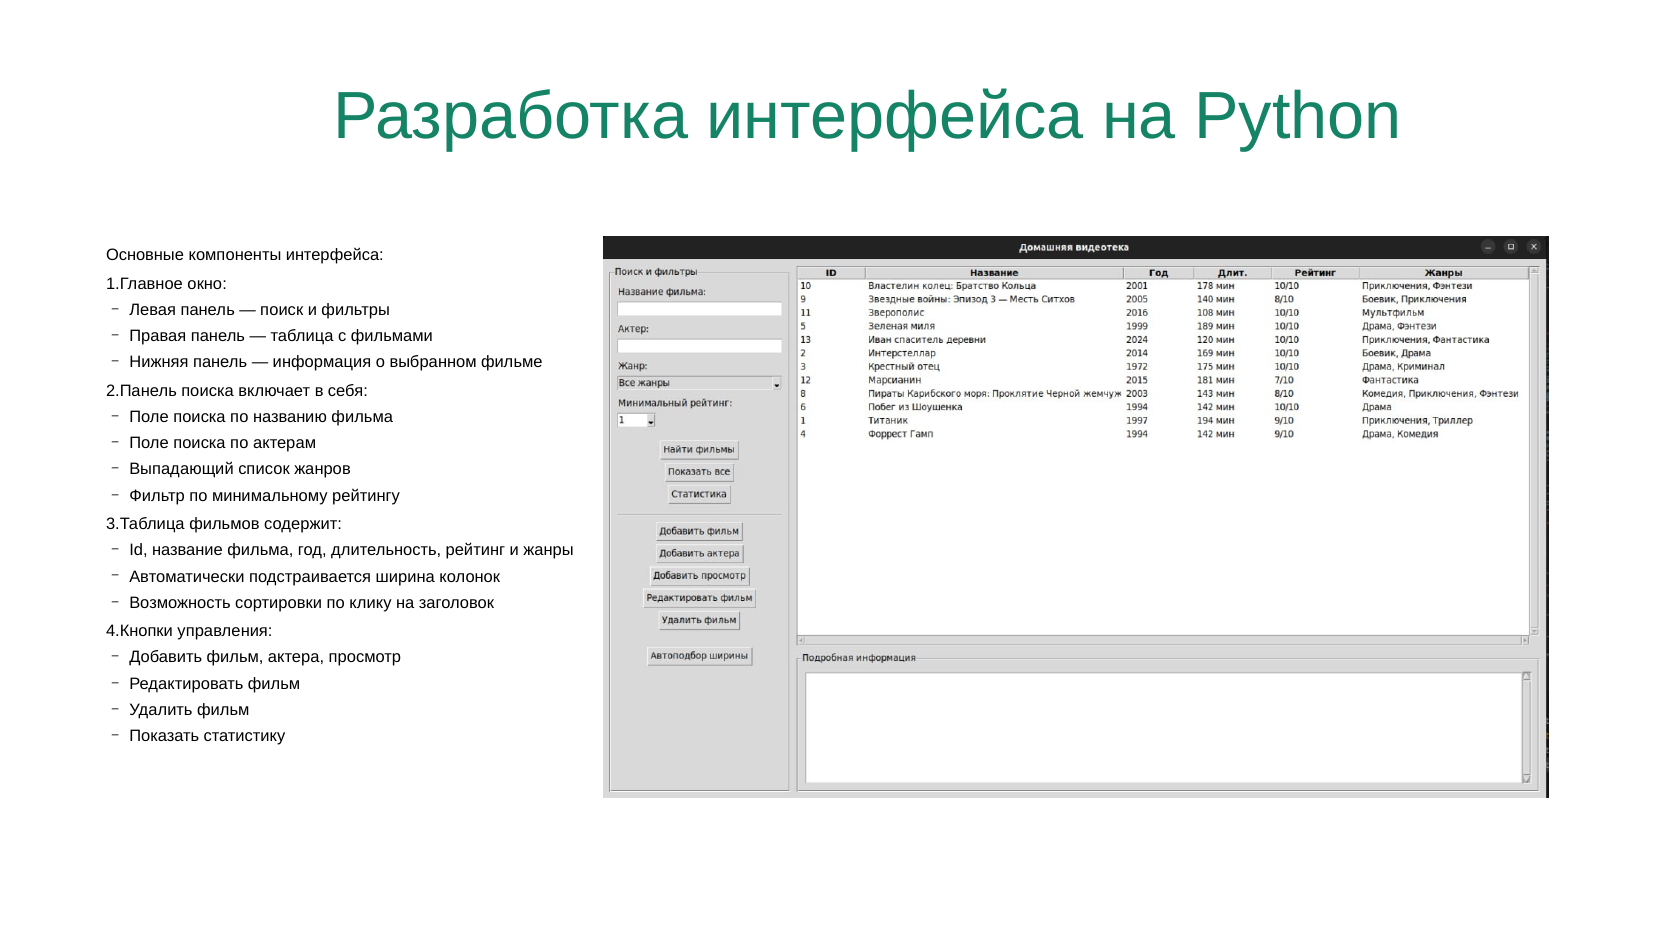

# Разработка интерфейса на Python
Основные компоненты интерфейса:
1.Главное окно:
Левая панель — поиск и фильтры
Правая панель — таблица с фильмами
Нижняя панель — информация о выбранном фильме
2.Панель поиска включает в себя:
Поле поиска по названию фильма
Поле поиска по актерам
Выпадающий список жанров
Фильтр по минимальному рейтингу
3.Таблица фильмов содержит:
Id, название фильма, год, длительность, рейтинг и жанры
Автоматически подстраивается ширина колонок
Возможность сортировки по клику на заголовок
4.Кнопки управления:
Добавить фильм, актера, просмотр
Редактировать фильм
Удалить фильм
Показать статистику